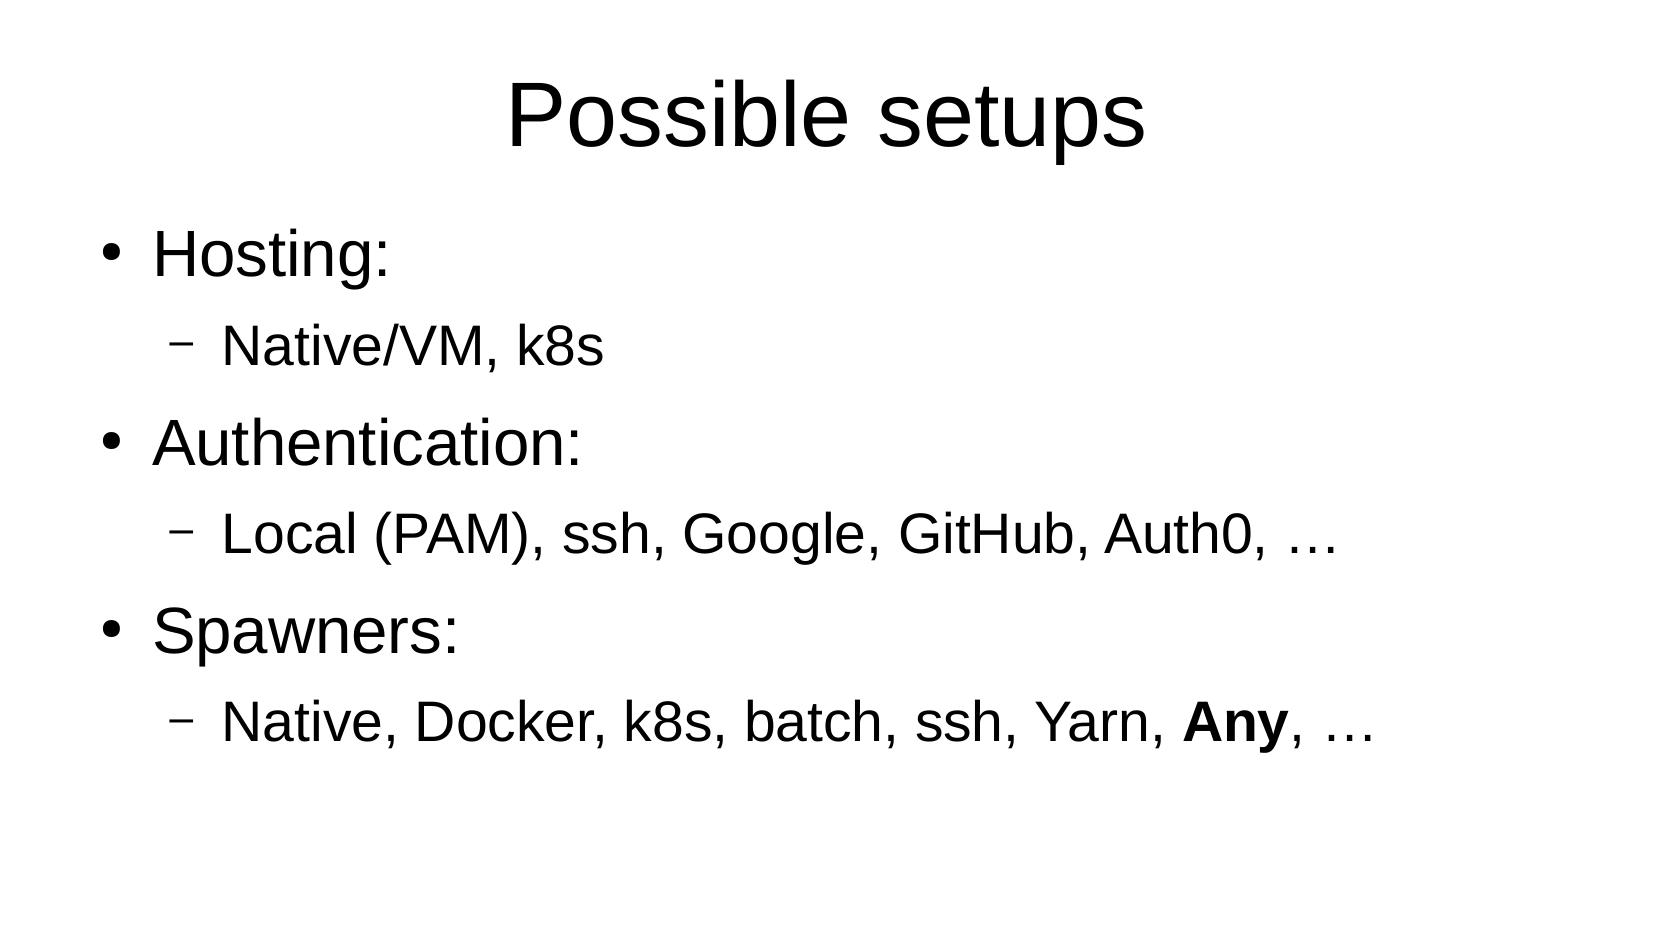

# Possible setups
Hosting:
Native/VM, k8s
Authentication:
Local (PAM), ssh, Google, GitHub, Auth0, …
Spawners:
Native, Docker, k8s, batch, ssh, Yarn, Any, …